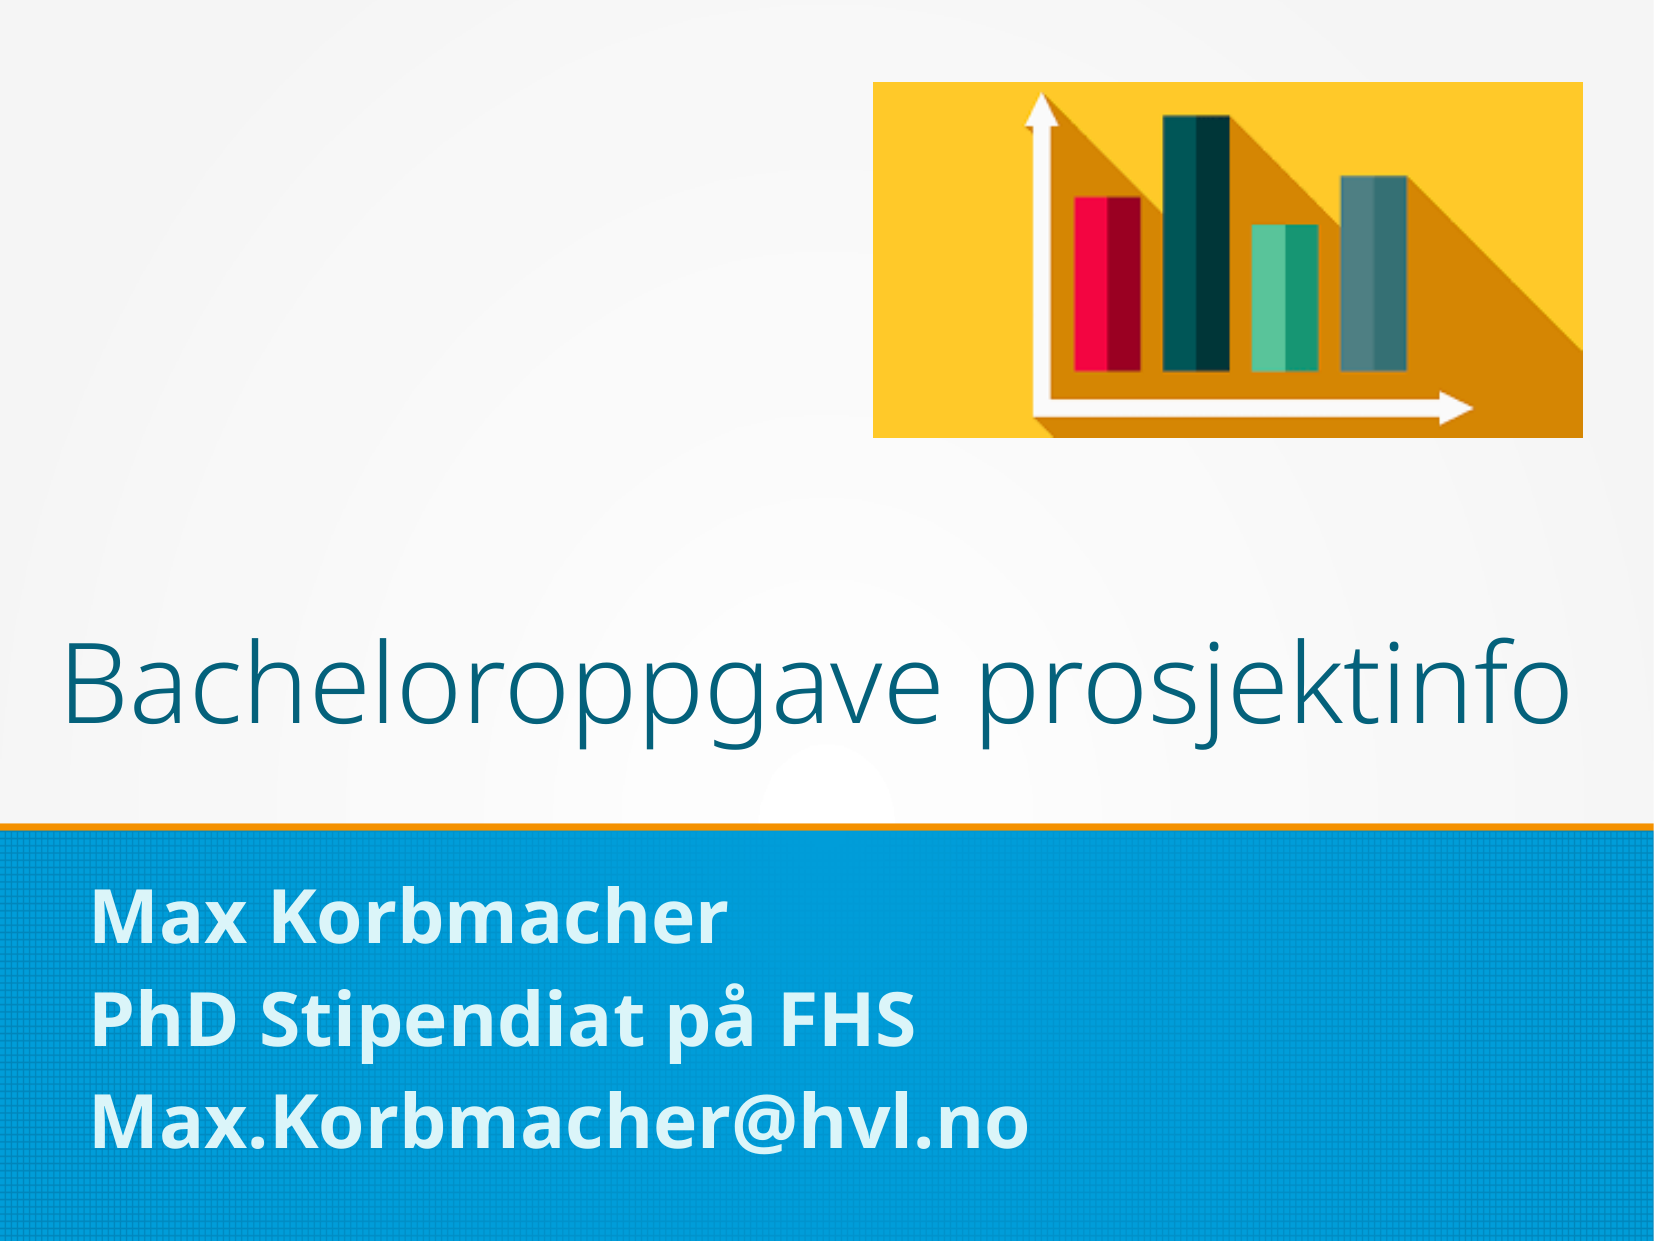

# Bacheloroppgave prosjektinfo
Max Korbmacher
PhD Stipendiat på FHS
Max.Korbmacher@hvl.no